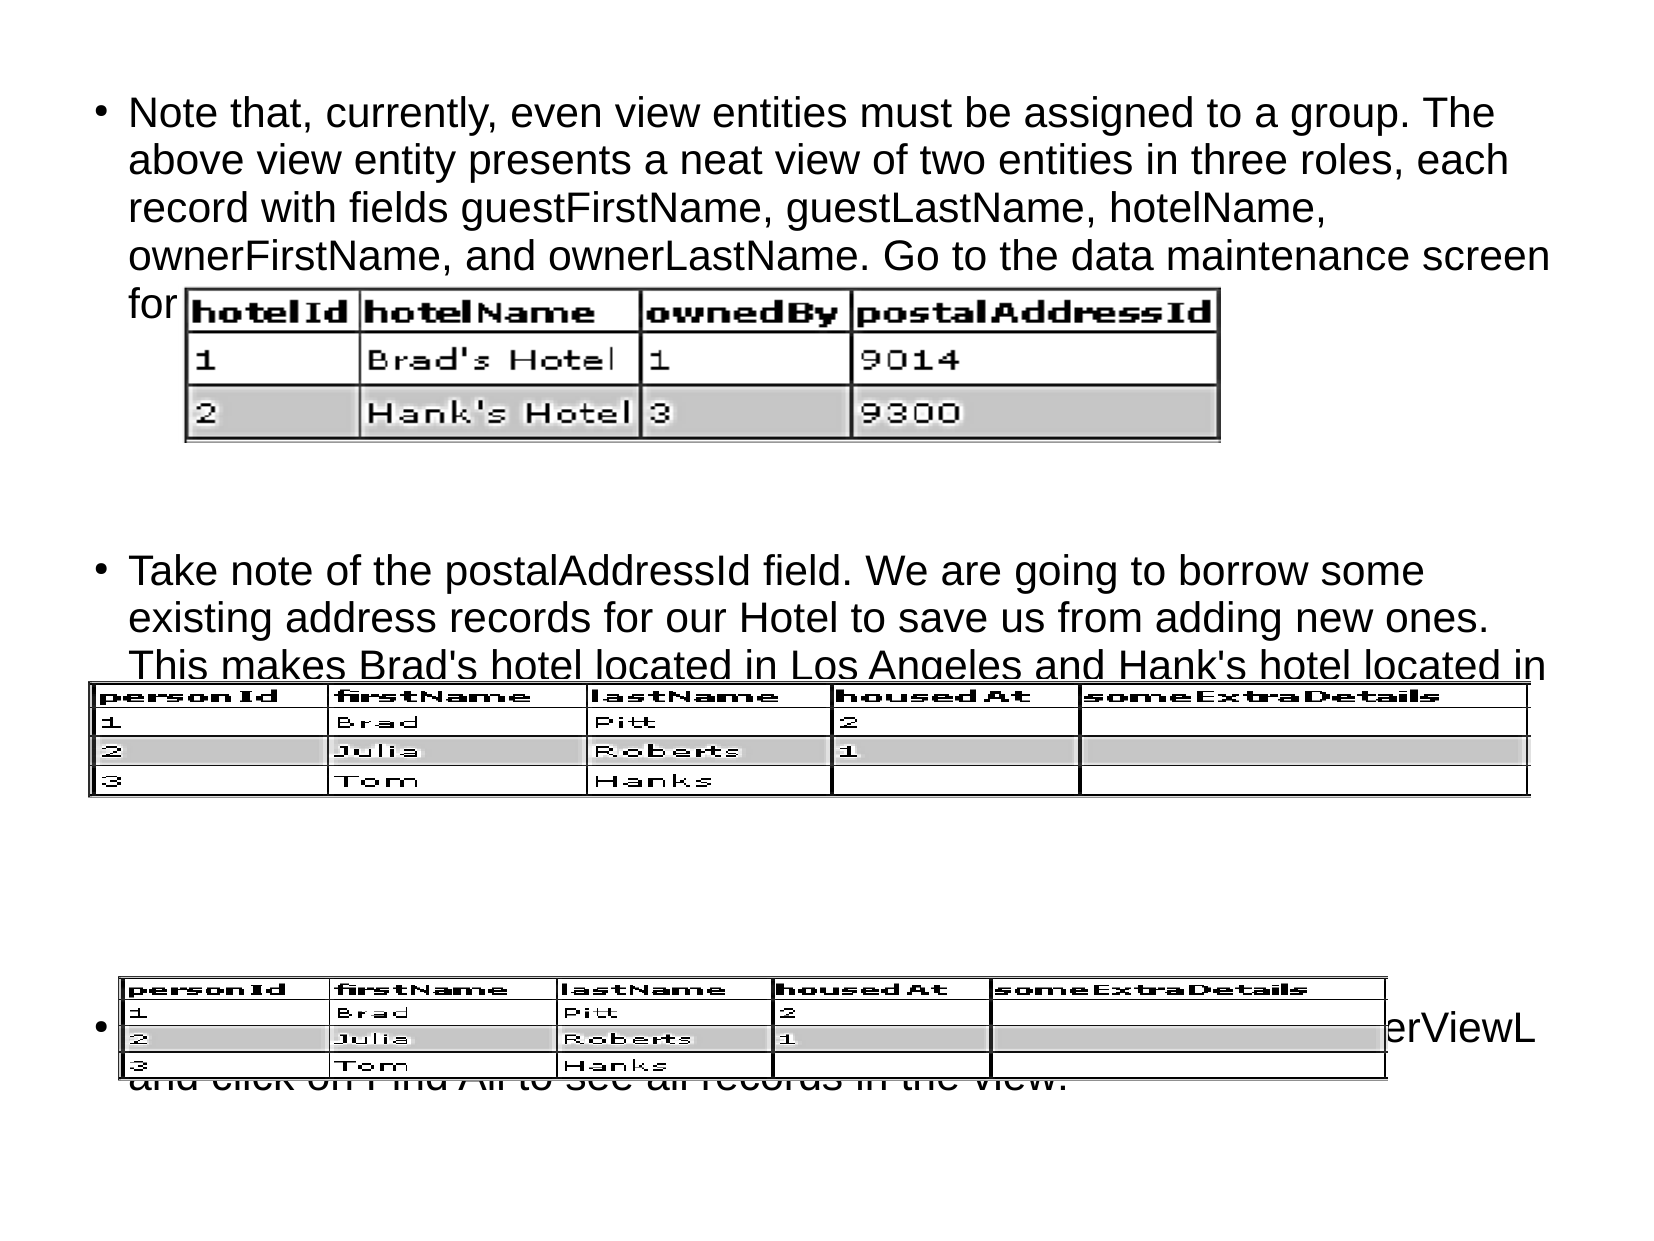

#
Note that, currently, even view entities must be assigned to a group. The above view entity presents a neat view of two entities in three roles, each record with fields guestFirstName, guestLastName, hotelName, ownerFirstName, and ownerLastName. Go to the data maintenance screen for the entity HotelL and enter two HotelL records like this:
Take note of the postalAddressId field. We are going to borrow some existing address records for our Hotel to save us from adding new ones. This makes Brad's hotel located in Los Angeles and Hank's hotel located in New York. Go to the data maintenance screen for the entity PersonL and enter three PersonL records like this:
Go to the data maintenance screen for view entity GuestHotelOwnerViewL and click on Find All to see all records in the view: